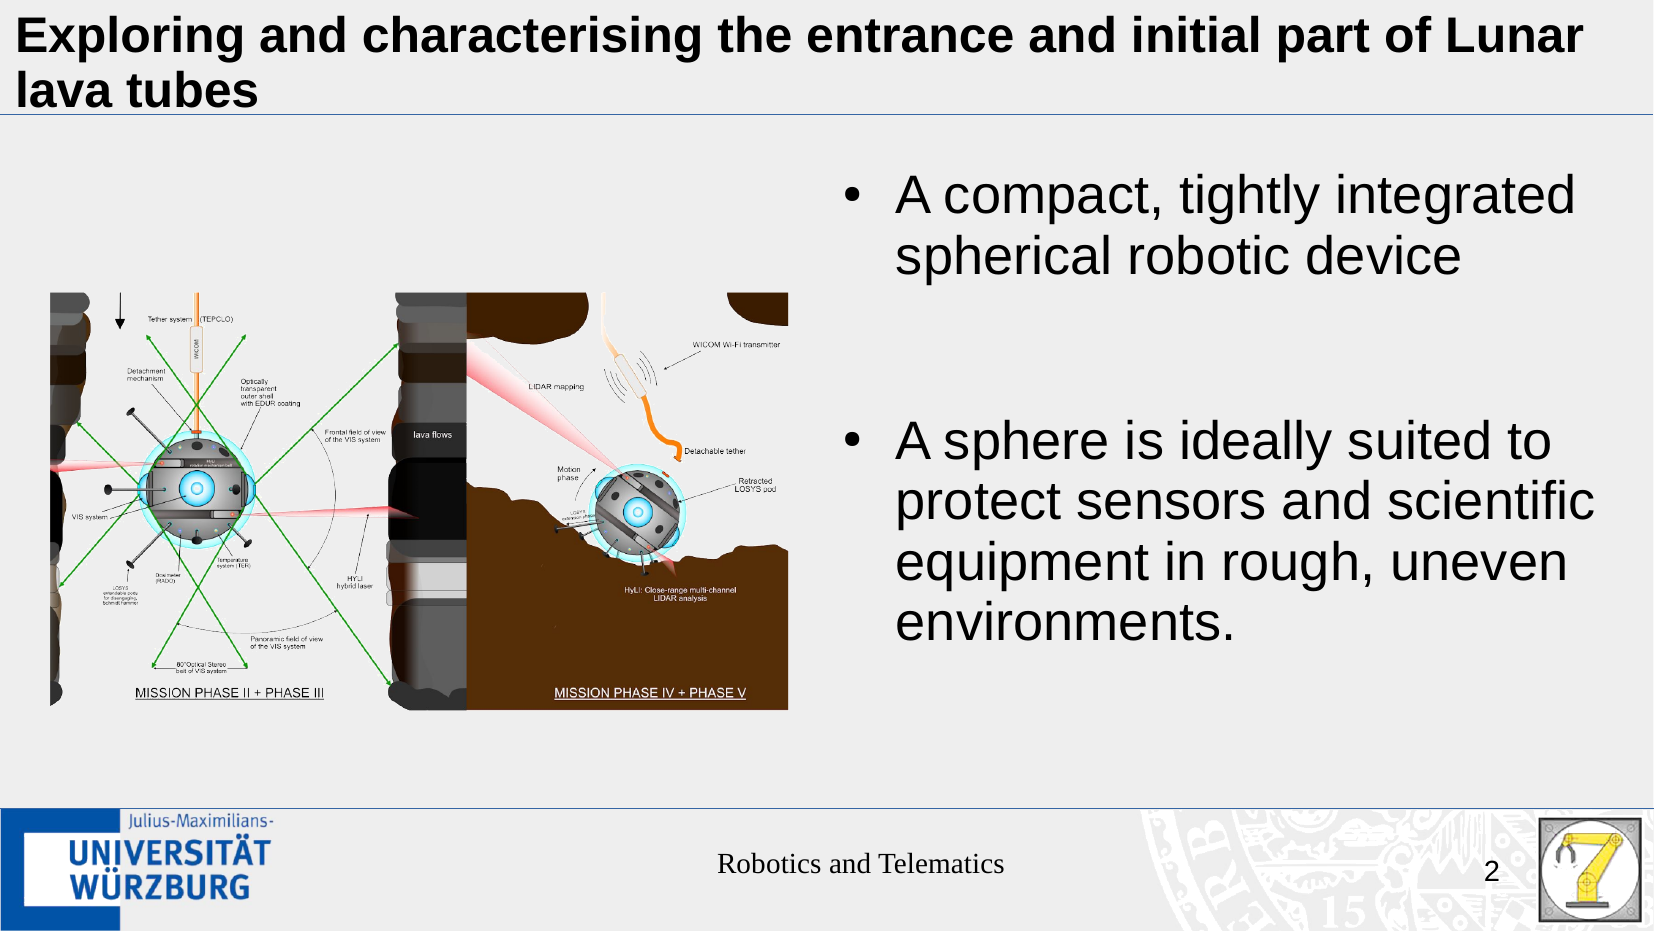

# Exploring and characterising the entrance and initial part of Lunar lava tubes
A compact, tightly integrated spherical robotic device
A sphere is ideally suited to protect sensors and scientific equipment in rough, uneven environments.